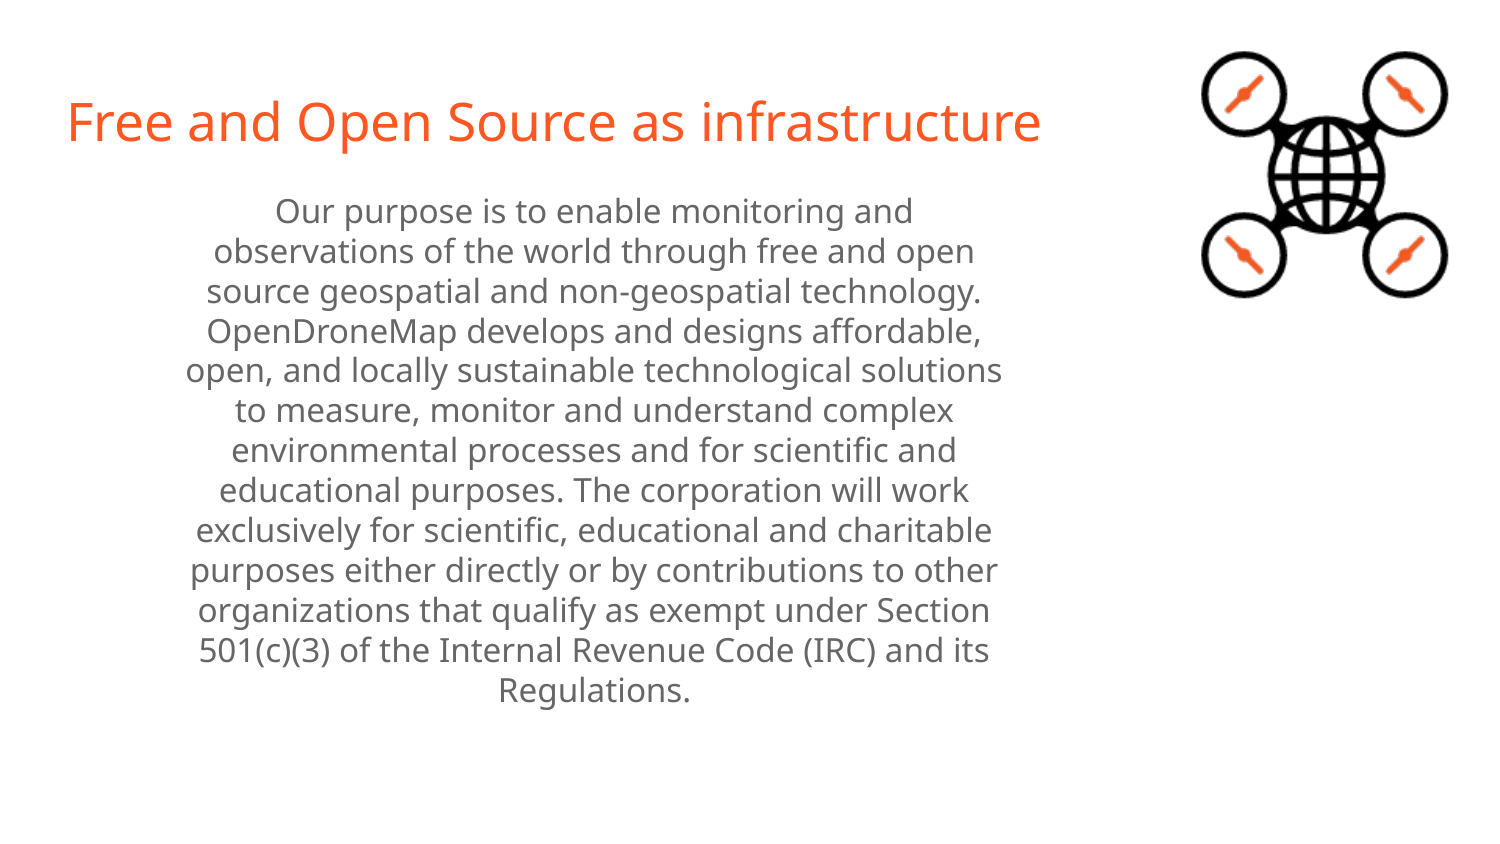

# Free and Open Source as infrastructure
Our purpose is to enable monitoring and observations of the world through free and open source geospatial and non-geospatial technology. OpenDroneMap develops and designs affordable, open, and locally sustainable technological solutions to measure, monitor and understand complex environmental processes and for scientific and educational purposes. The corporation will work exclusively for scientific, educational and charitable purposes either directly or by contributions to other organizations that qualify as exempt under Section 501(c)(3) of the Internal Revenue Code (IRC) and its Regulations.